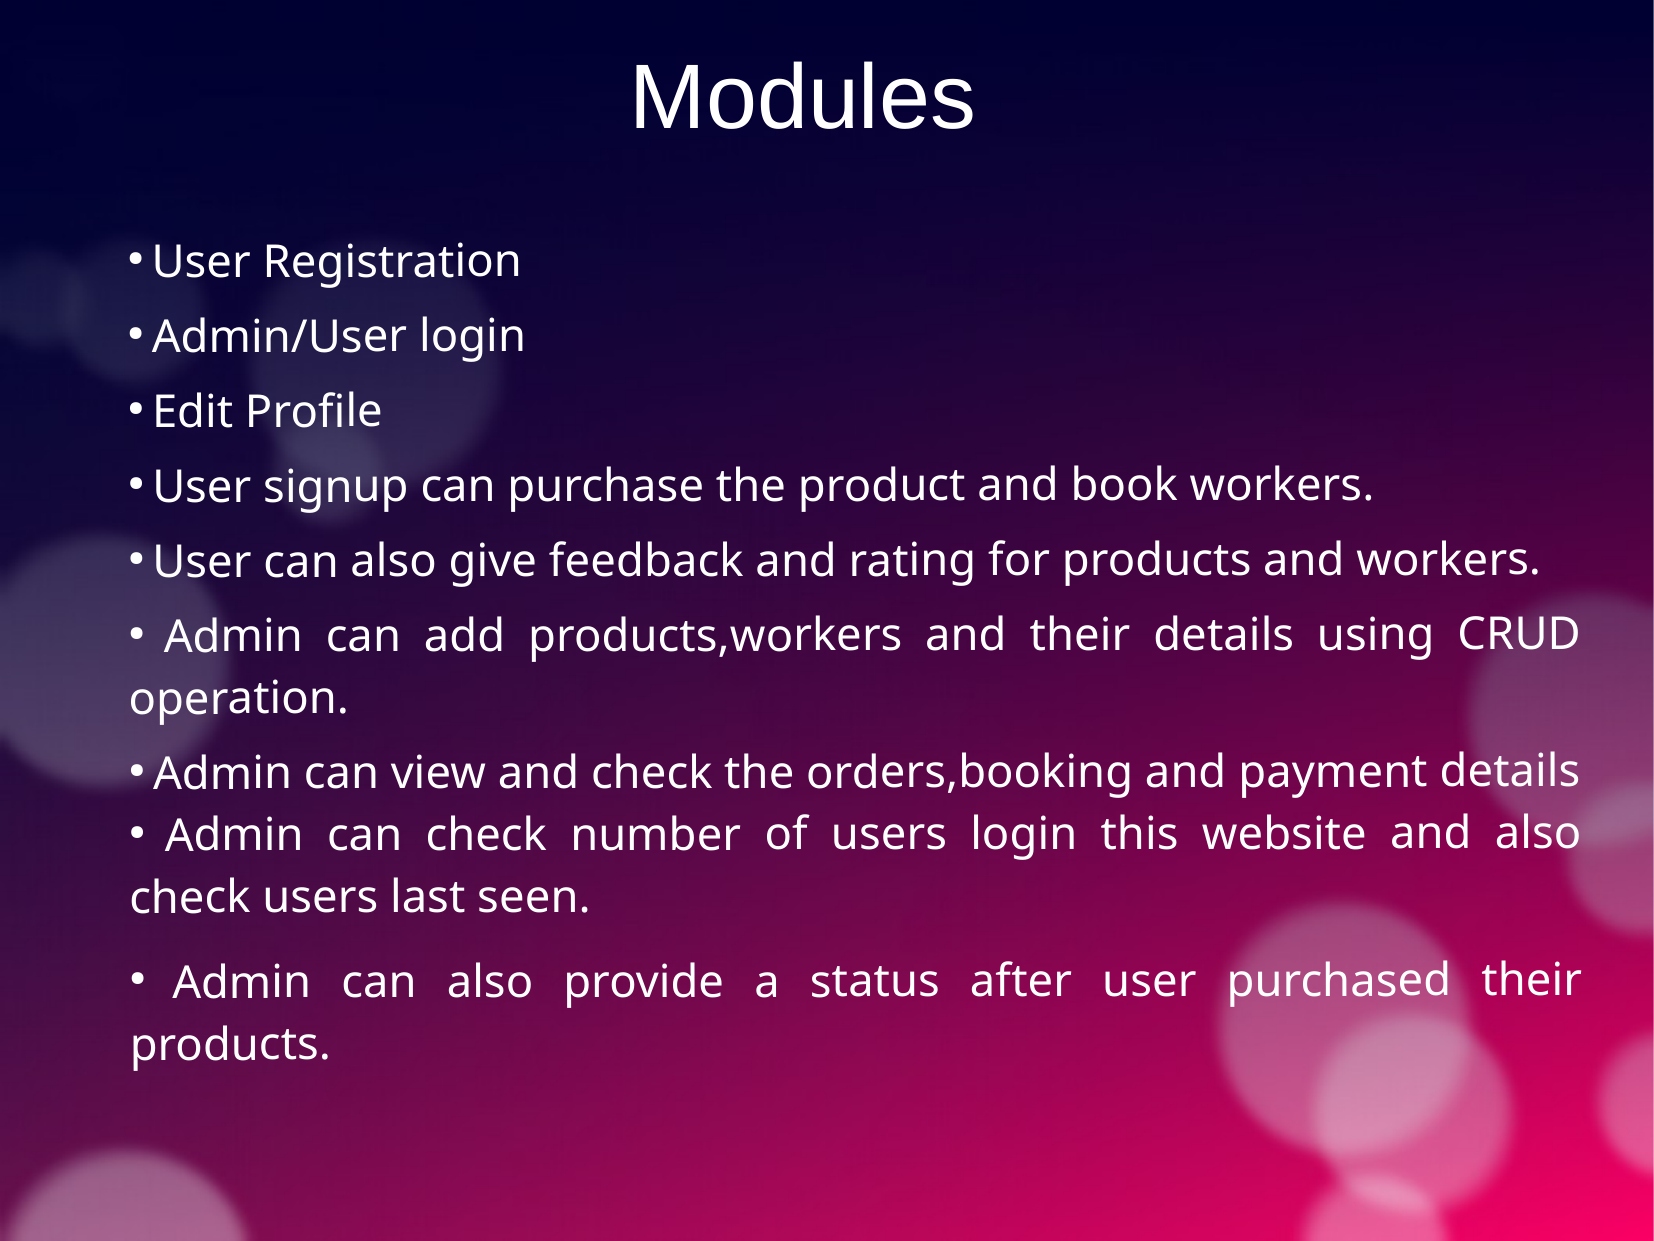

# Modules
 User Registration
 Admin/User login
 Edit Profile
 User signup can purchase the product and book workers.
 User can also give feedback and rating for products and workers.
 Admin can add products,workers and their details using CRUD operation.
 Admin can view and check the orders,booking and payment details
 Admin can check number of users login this website and also check users last seen.
 Admin can also provide a status after user purchased their products.